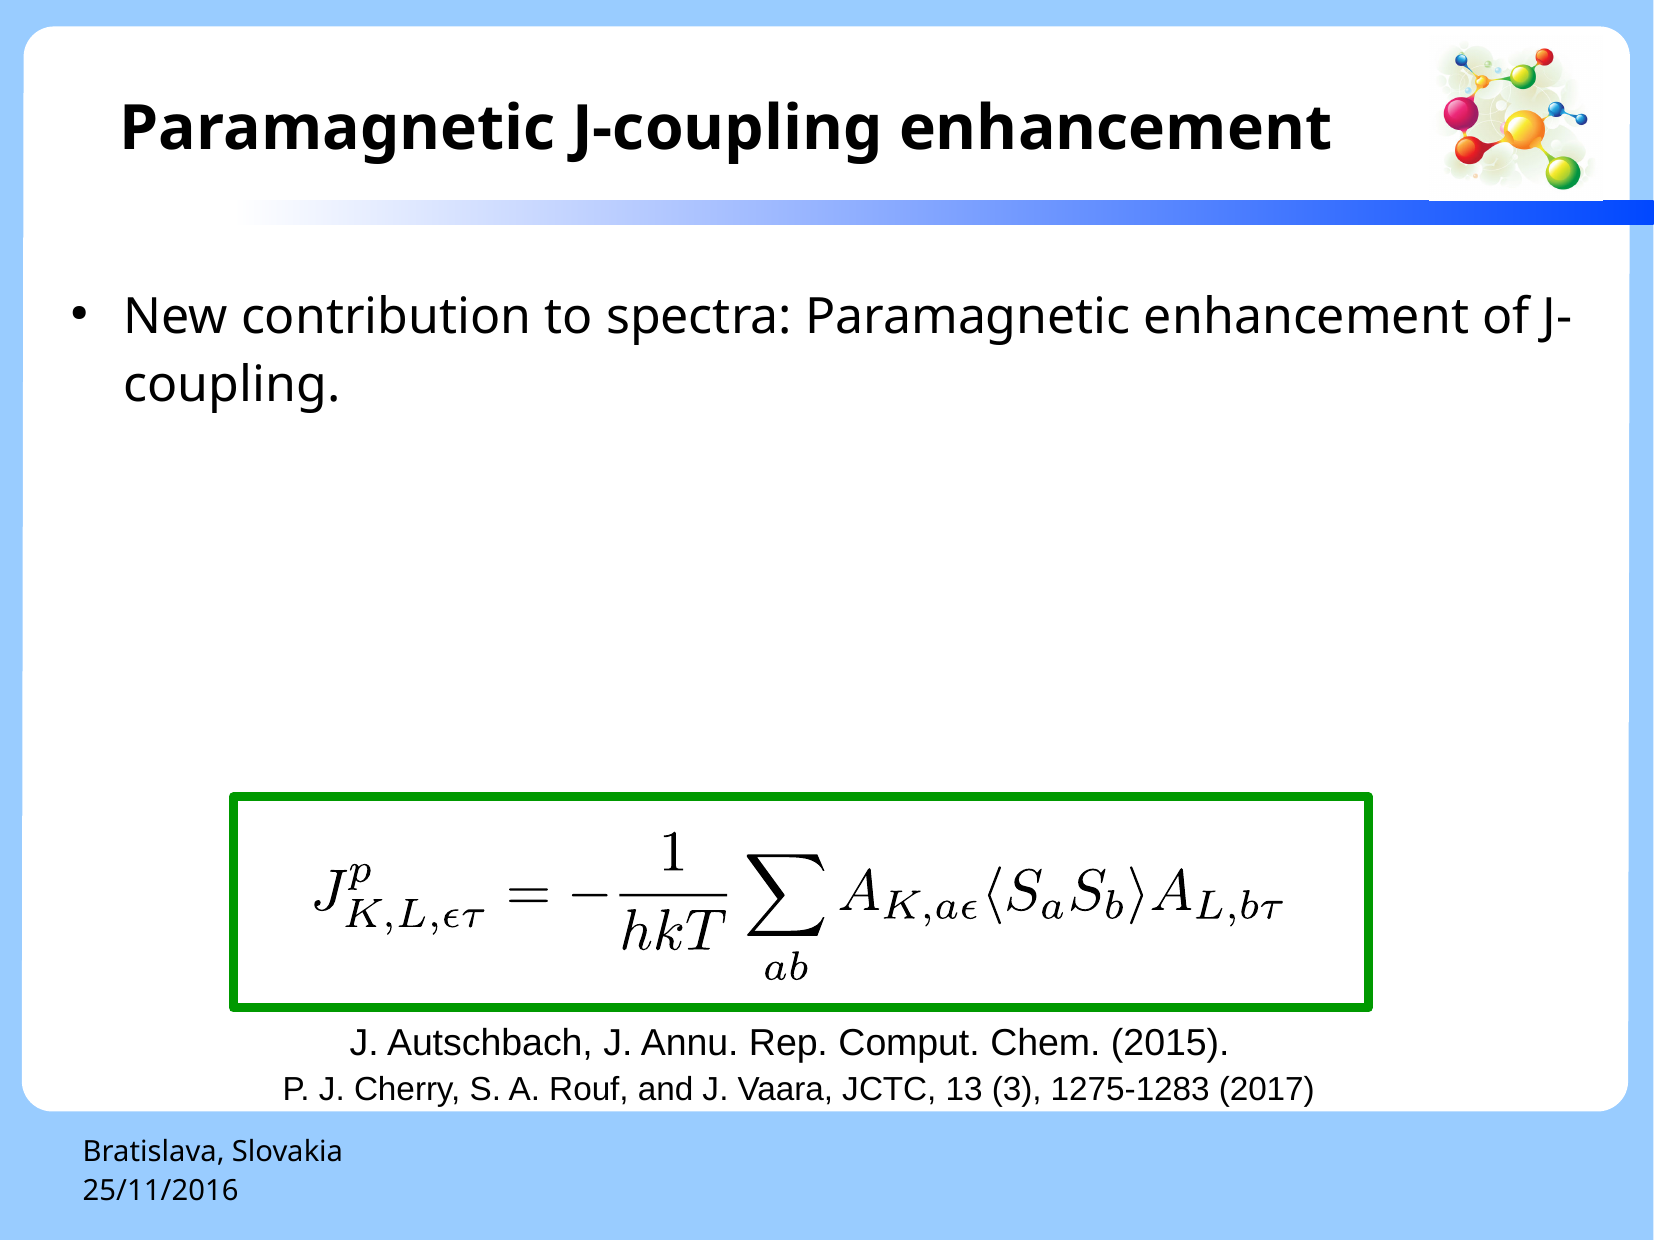

# Paramagnetic J-coupling enhancement
New contribution to spectra: Paramagnetic enhancement of J-coupling.
J. Autschbach, J. Annu. Rep. Comput. Chem. (2015).
P. J. Cherry, S. A. Rouf, and J. Vaara, JCTC, 13 (3), 1275-1283 (2017)